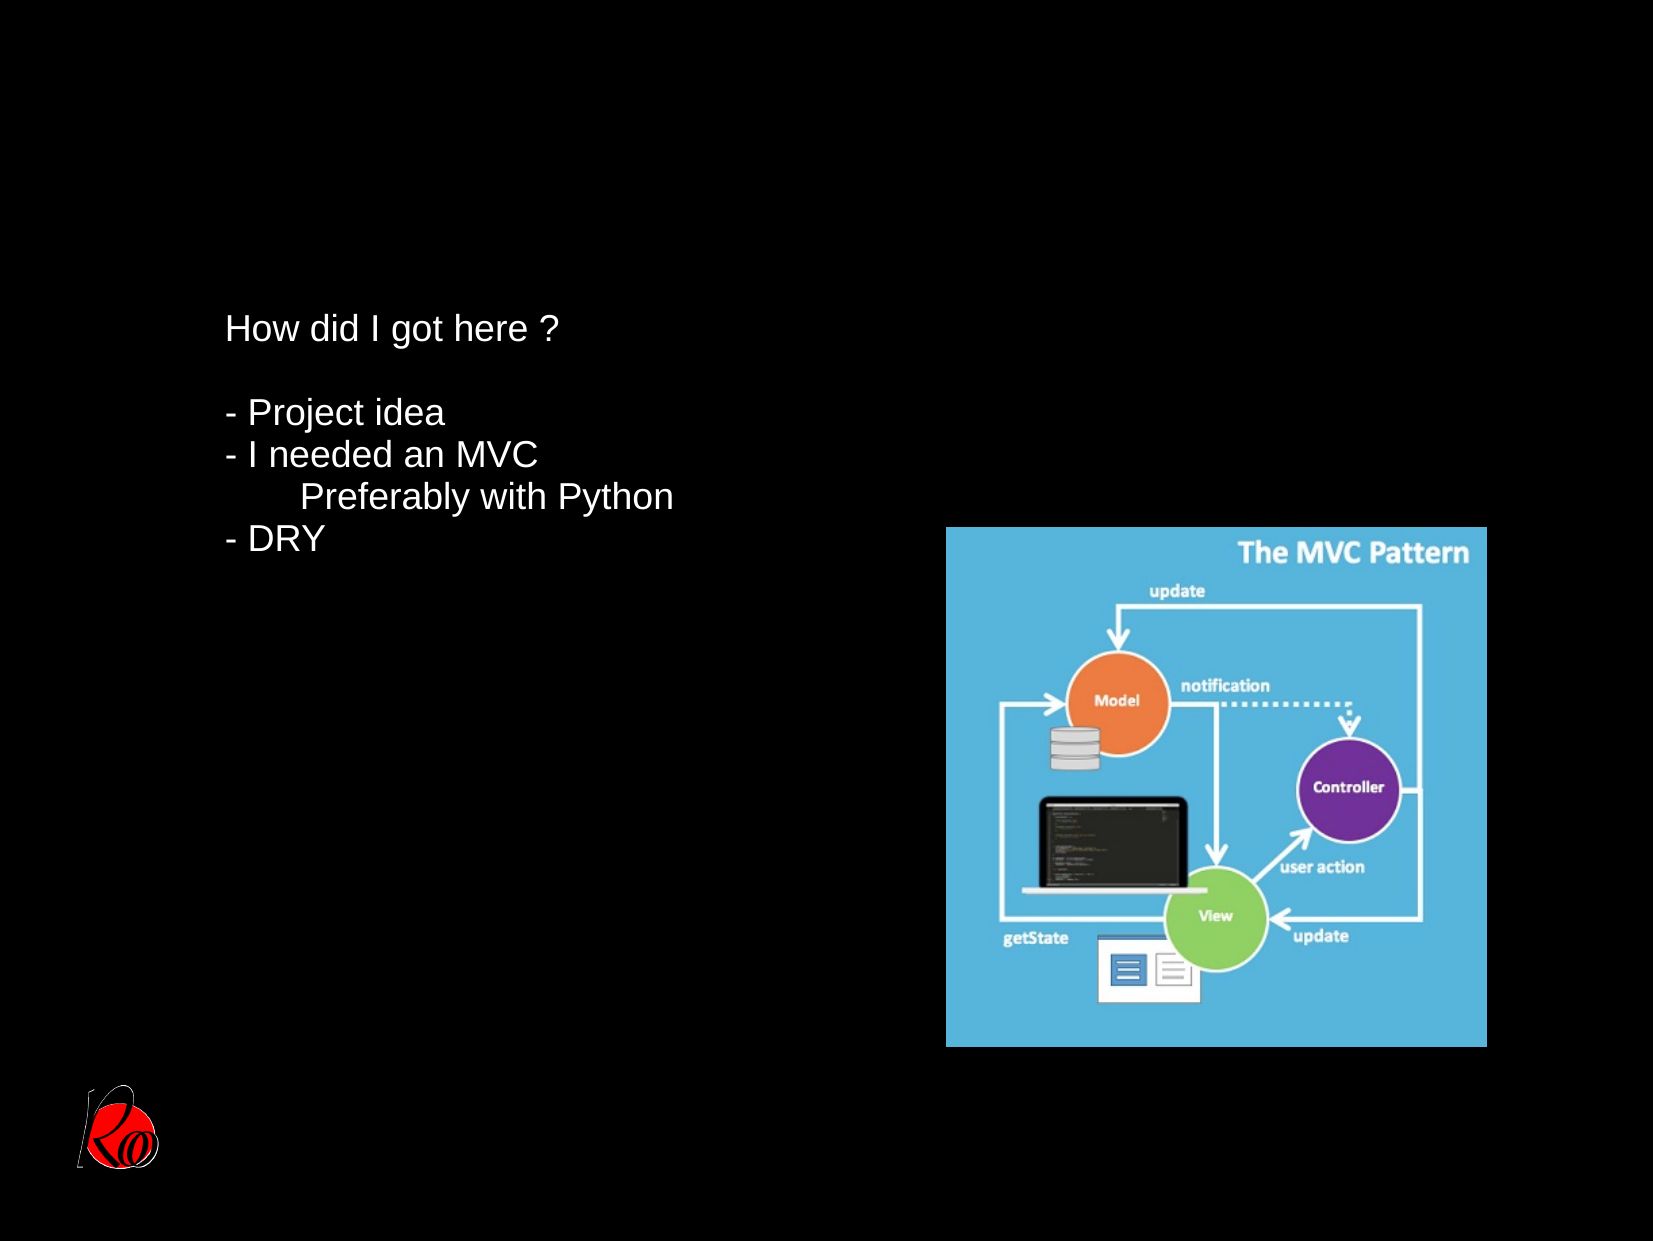

#
How did I got here ?
- Project idea
- I needed an MVC
	Preferably with Python
- DRY